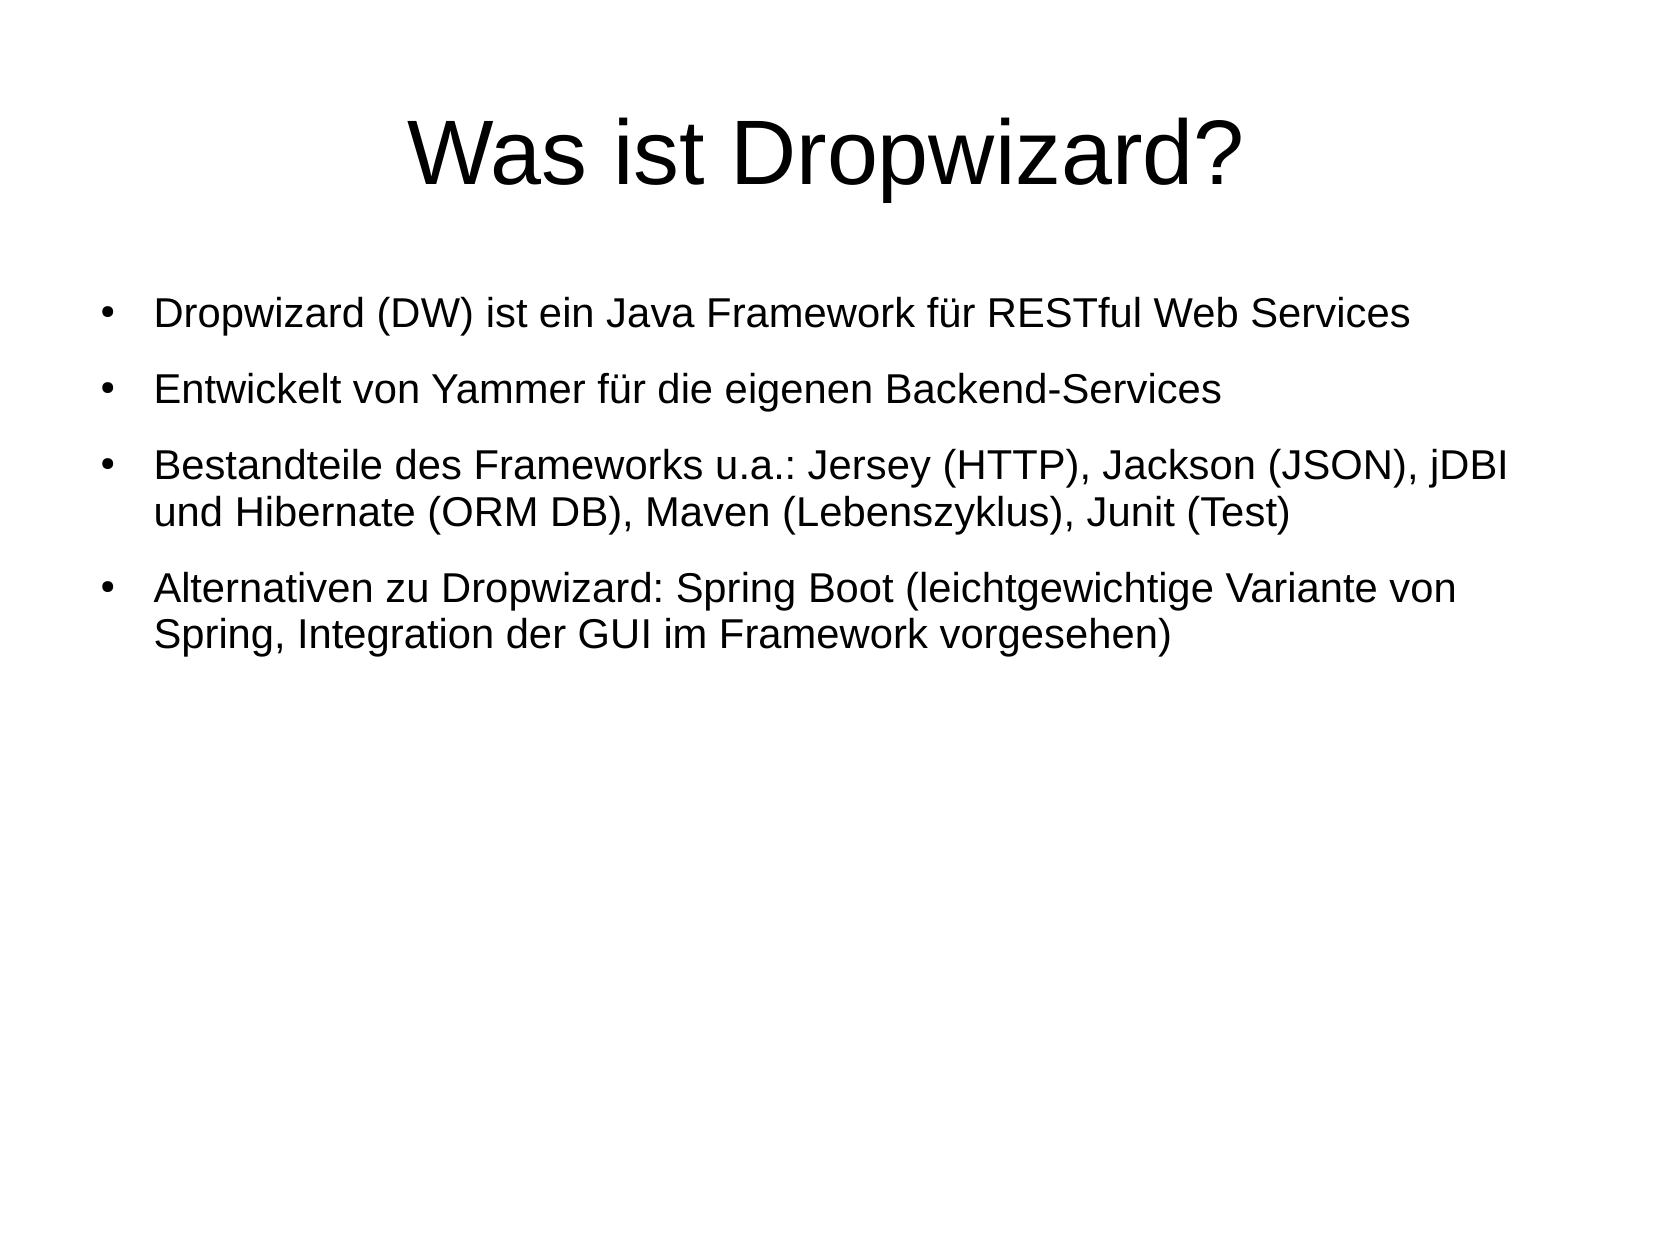

# Was ist Dropwizard?
Dropwizard (DW) ist ein Java Framework für RESTful Web Services
Entwickelt von Yammer für die eigenen Backend-Services
Bestandteile des Frameworks u.a.: Jersey (HTTP), Jackson (JSON), jDBI und Hibernate (ORM DB), Maven (Lebenszyklus), Junit (Test)
Alternativen zu Dropwizard: Spring Boot (leichtgewichtige Variante von Spring, Integration der GUI im Framework vorgesehen)